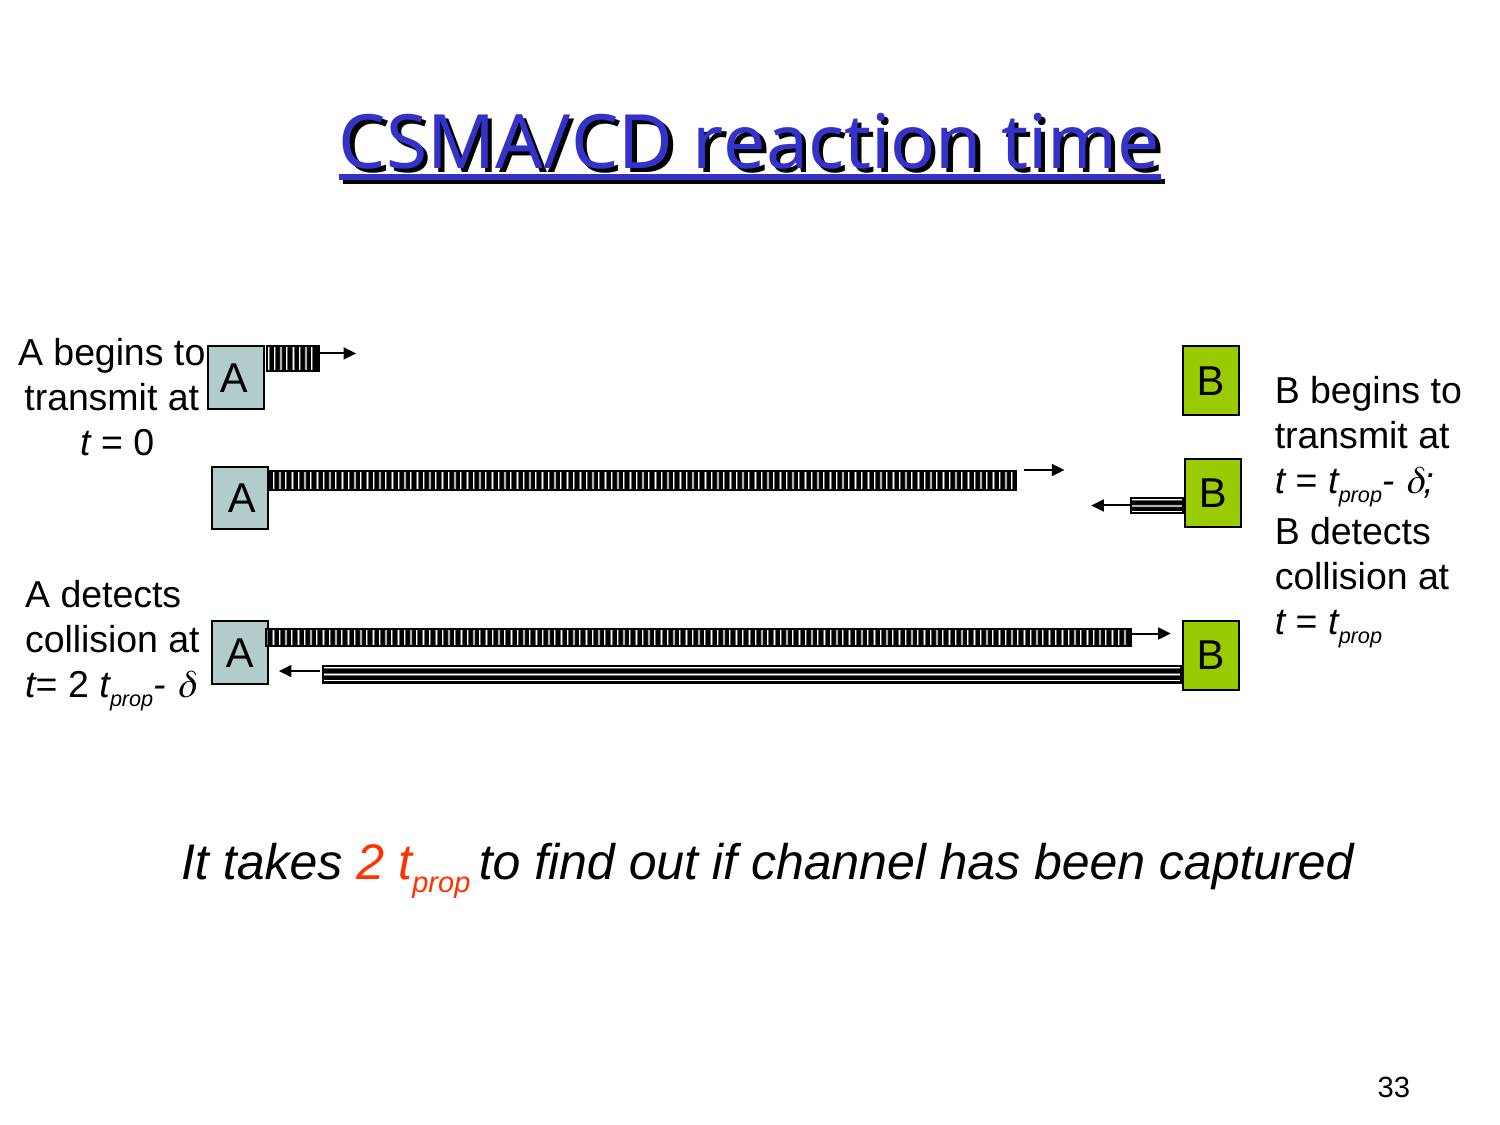

# CSMA/CD reaction time
A begins to
transmit at
t = 0
A
B
B begins to
transmit at
t = tprop- ;
B detects
collision at
t = tprop
B
A
A detects
collision at
t= 2 tprop- 
A
B
It takes 2 tprop to find out if channel has been captured
33